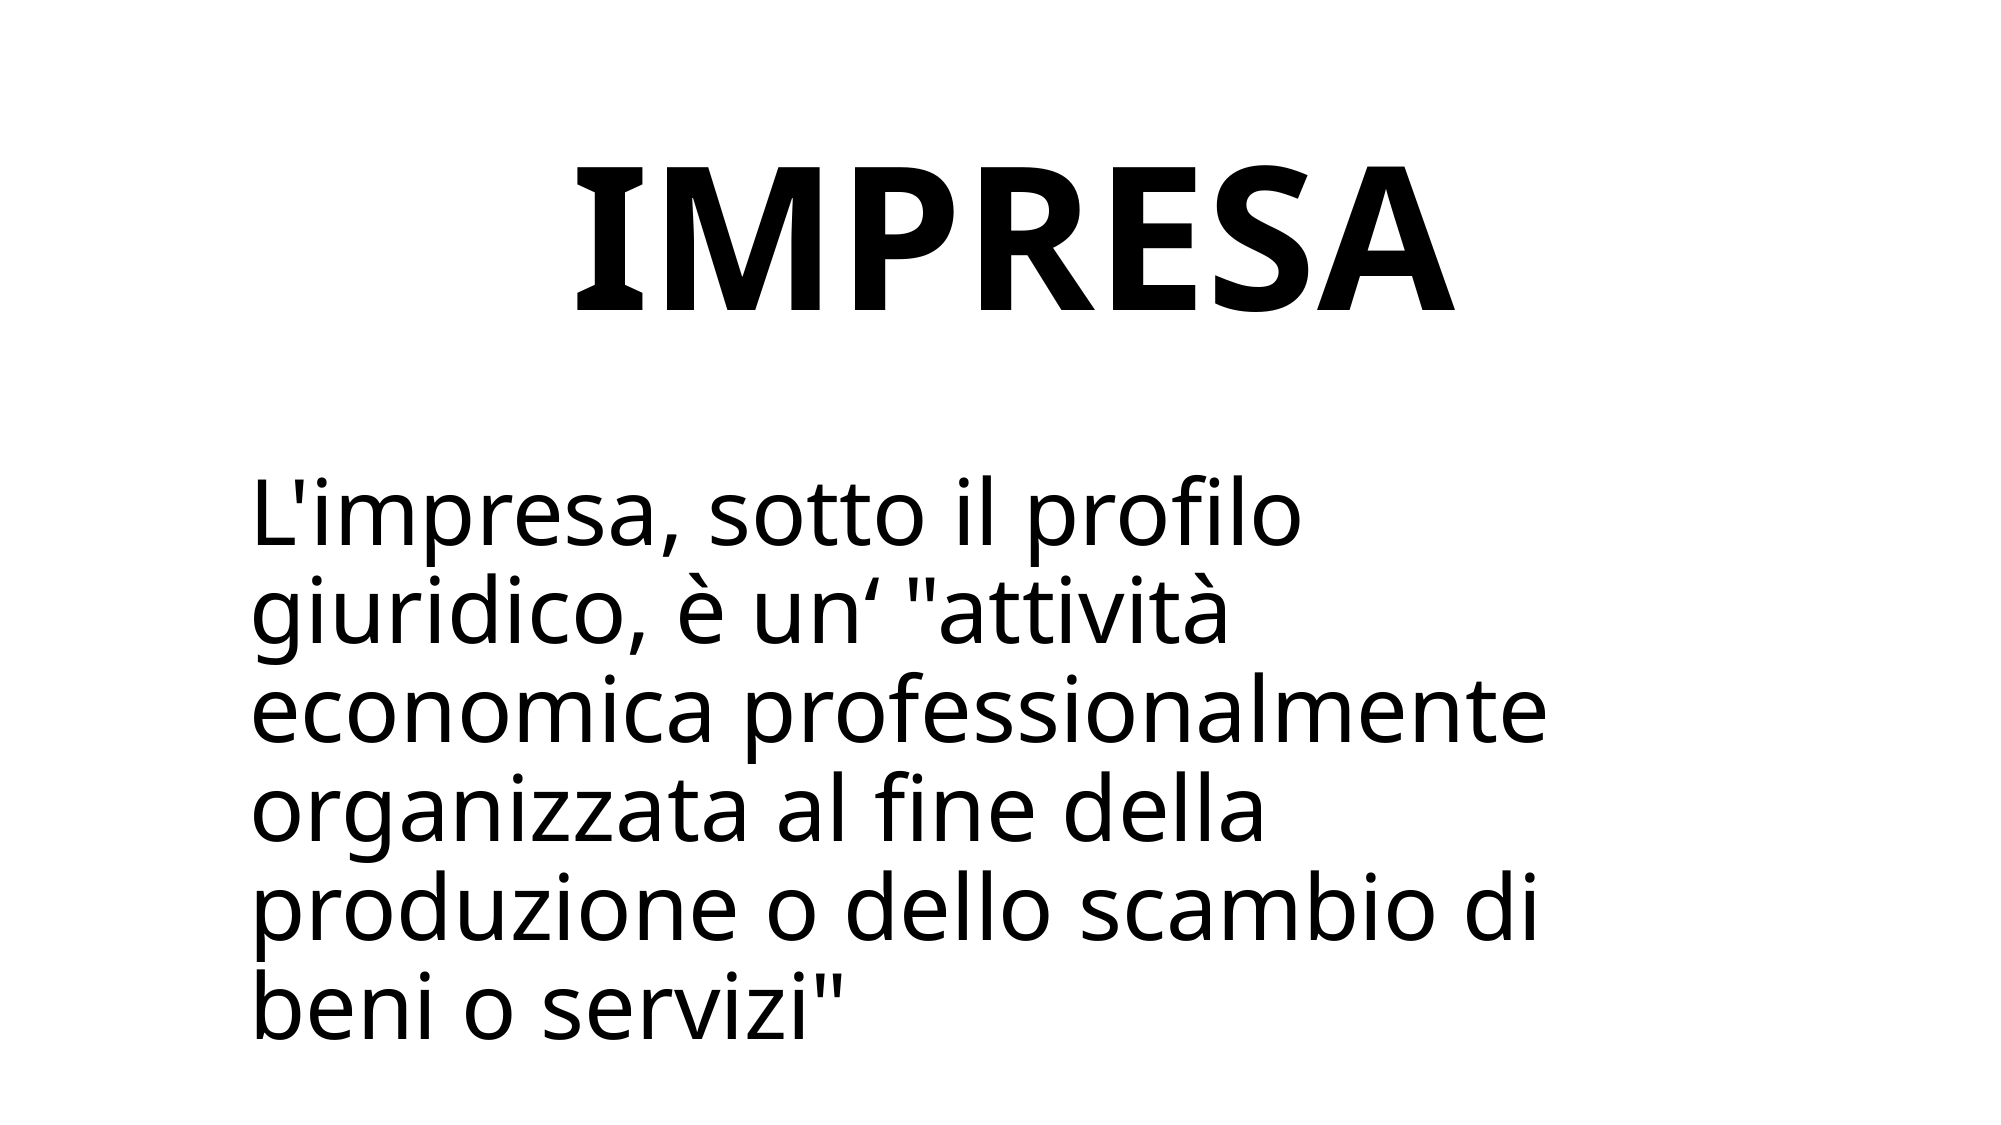

# IMPRESA
L'impresa, sotto il profilo giuridico, è un‘ "attività economica professionalmente organizzata al fine della produzione o dello scambio di beni o servizi"